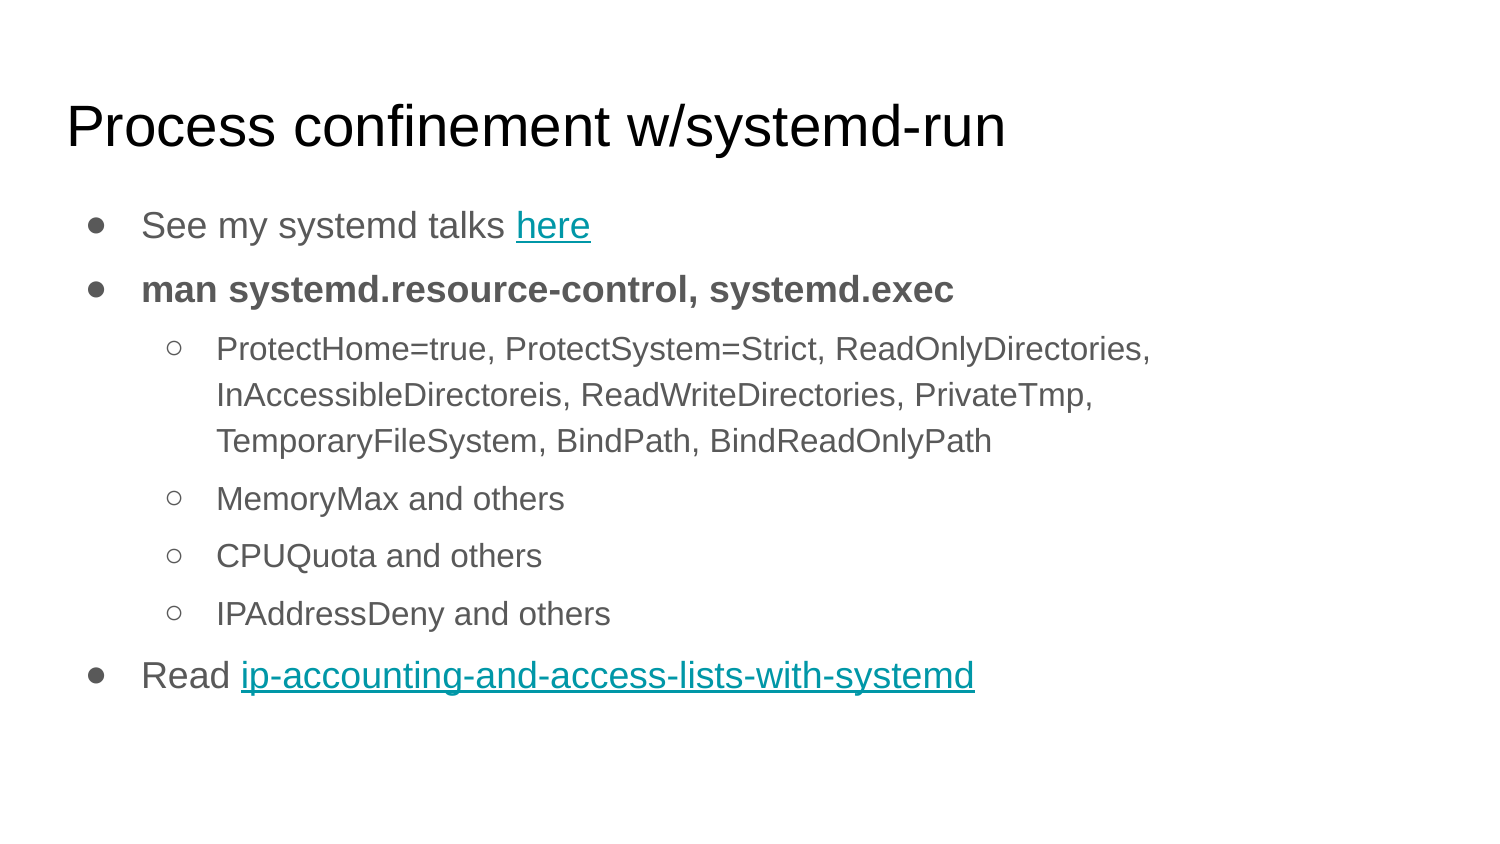

# Process confinement w/systemd-run
See my systemd talks here
man systemd.resource-control, systemd.exec
ProtectHome=true, ProtectSystem=Strict, ReadOnlyDirectories, InAccessibleDirectoreis, ReadWriteDirectories, PrivateTmp, TemporaryFileSystem, BindPath, BindReadOnlyPath
MemoryMax and others
CPUQuota and others
IPAddressDeny and others
Read ip-accounting-and-access-lists-with-systemd